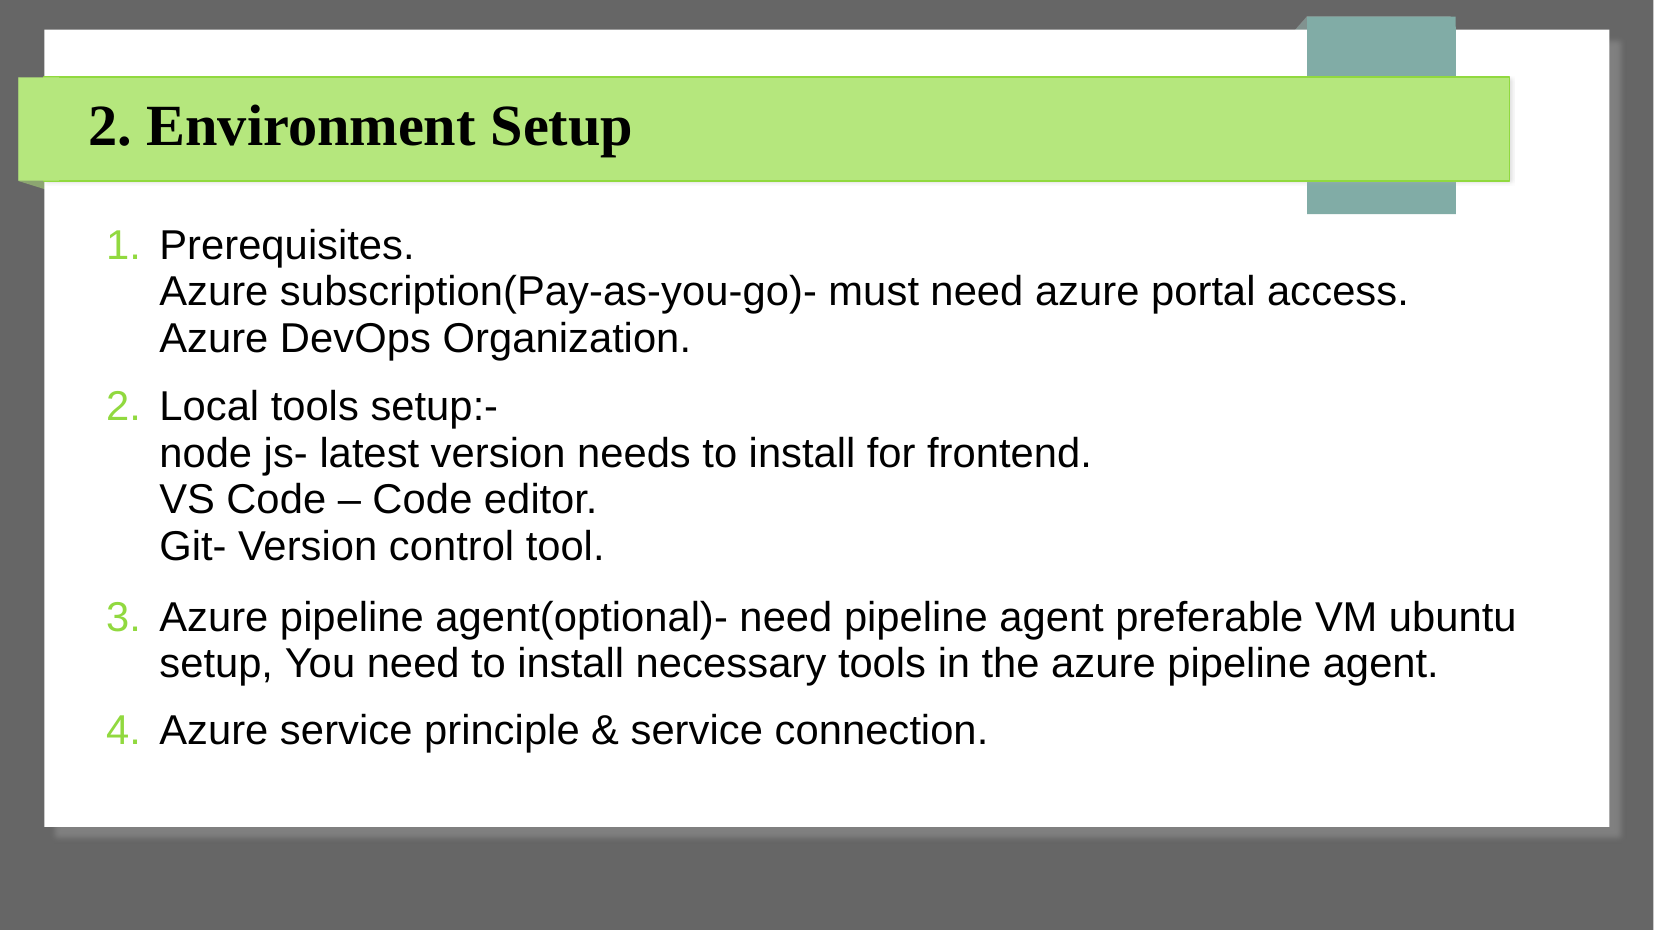

# 2. Environment Setup
Prerequisites.
Azure subscription(Pay-as-you-go)- must need azure portal access.
Azure DevOps Organization.
Local tools setup:-
node js- latest version needs to install for frontend.
VS Code – Code editor.
Git- Version control tool.
Azure pipeline agent(optional)- need pipeline agent preferable VM ubuntu setup, You need to install necessary tools in the azure pipeline agent.
Azure service principle & service connection.